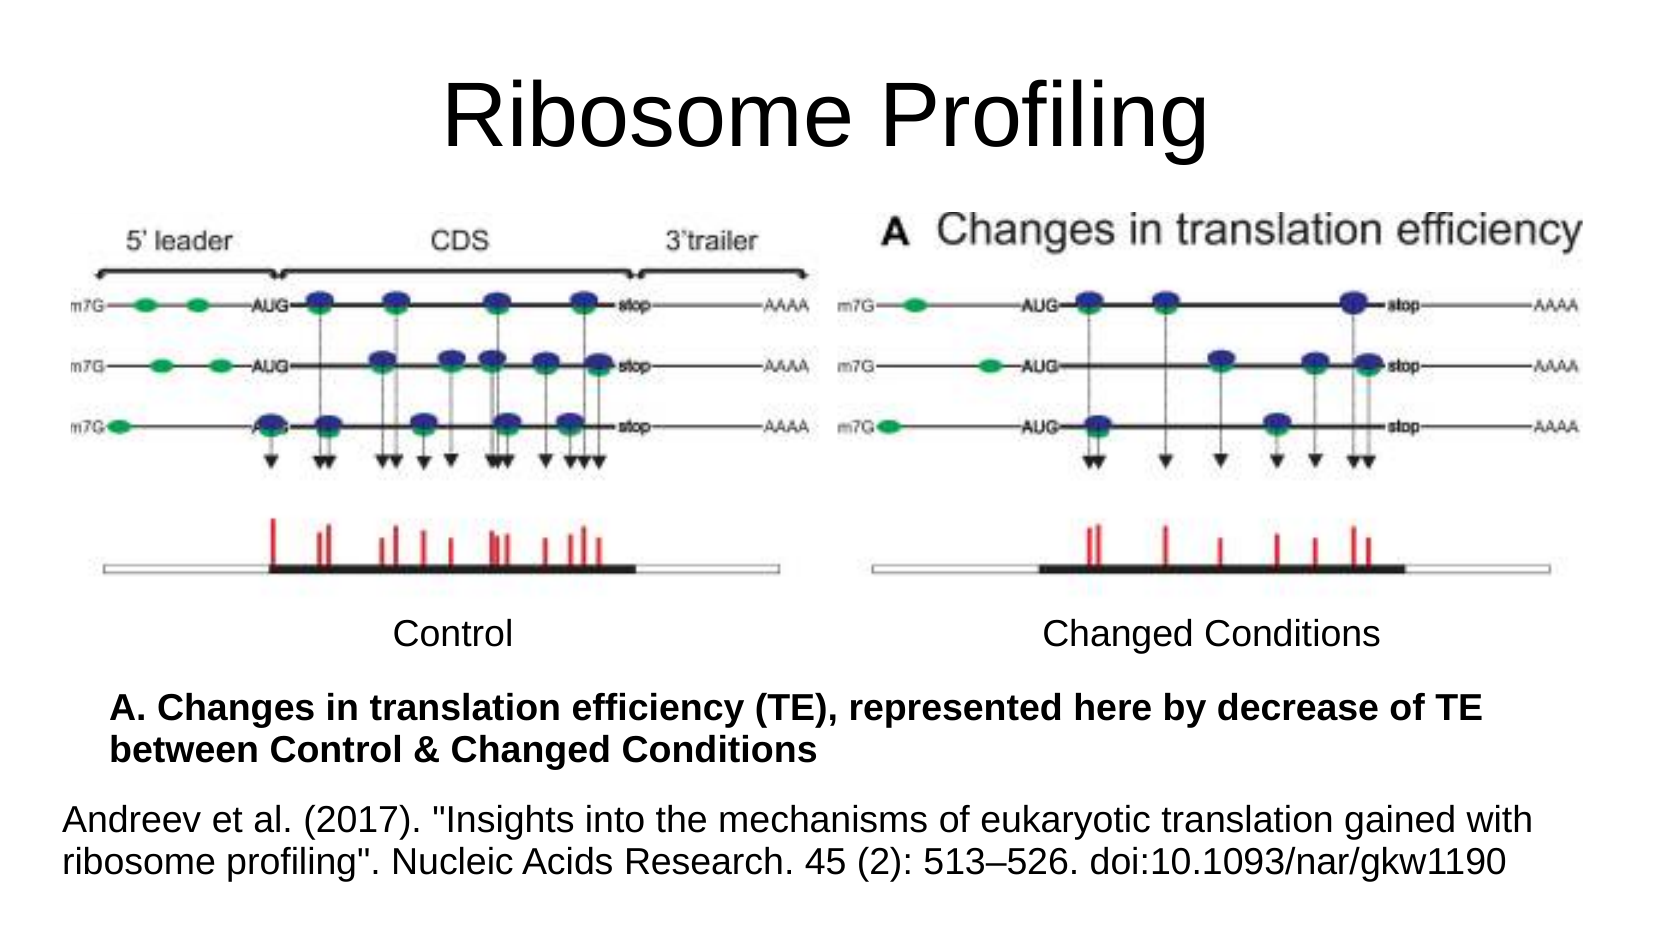

# Ribosome Profiling
Control
Changed Conditions
A. Changes in translation efficiency (TE), represented here by decrease of TE between Control & Changed Conditions
Andreev et al. (2017). "Insights into the mechanisms of eukaryotic translation gained with ribosome profiling". Nucleic Acids Research. 45 (2): 513–526. doi:10.1093/nar/gkw1190